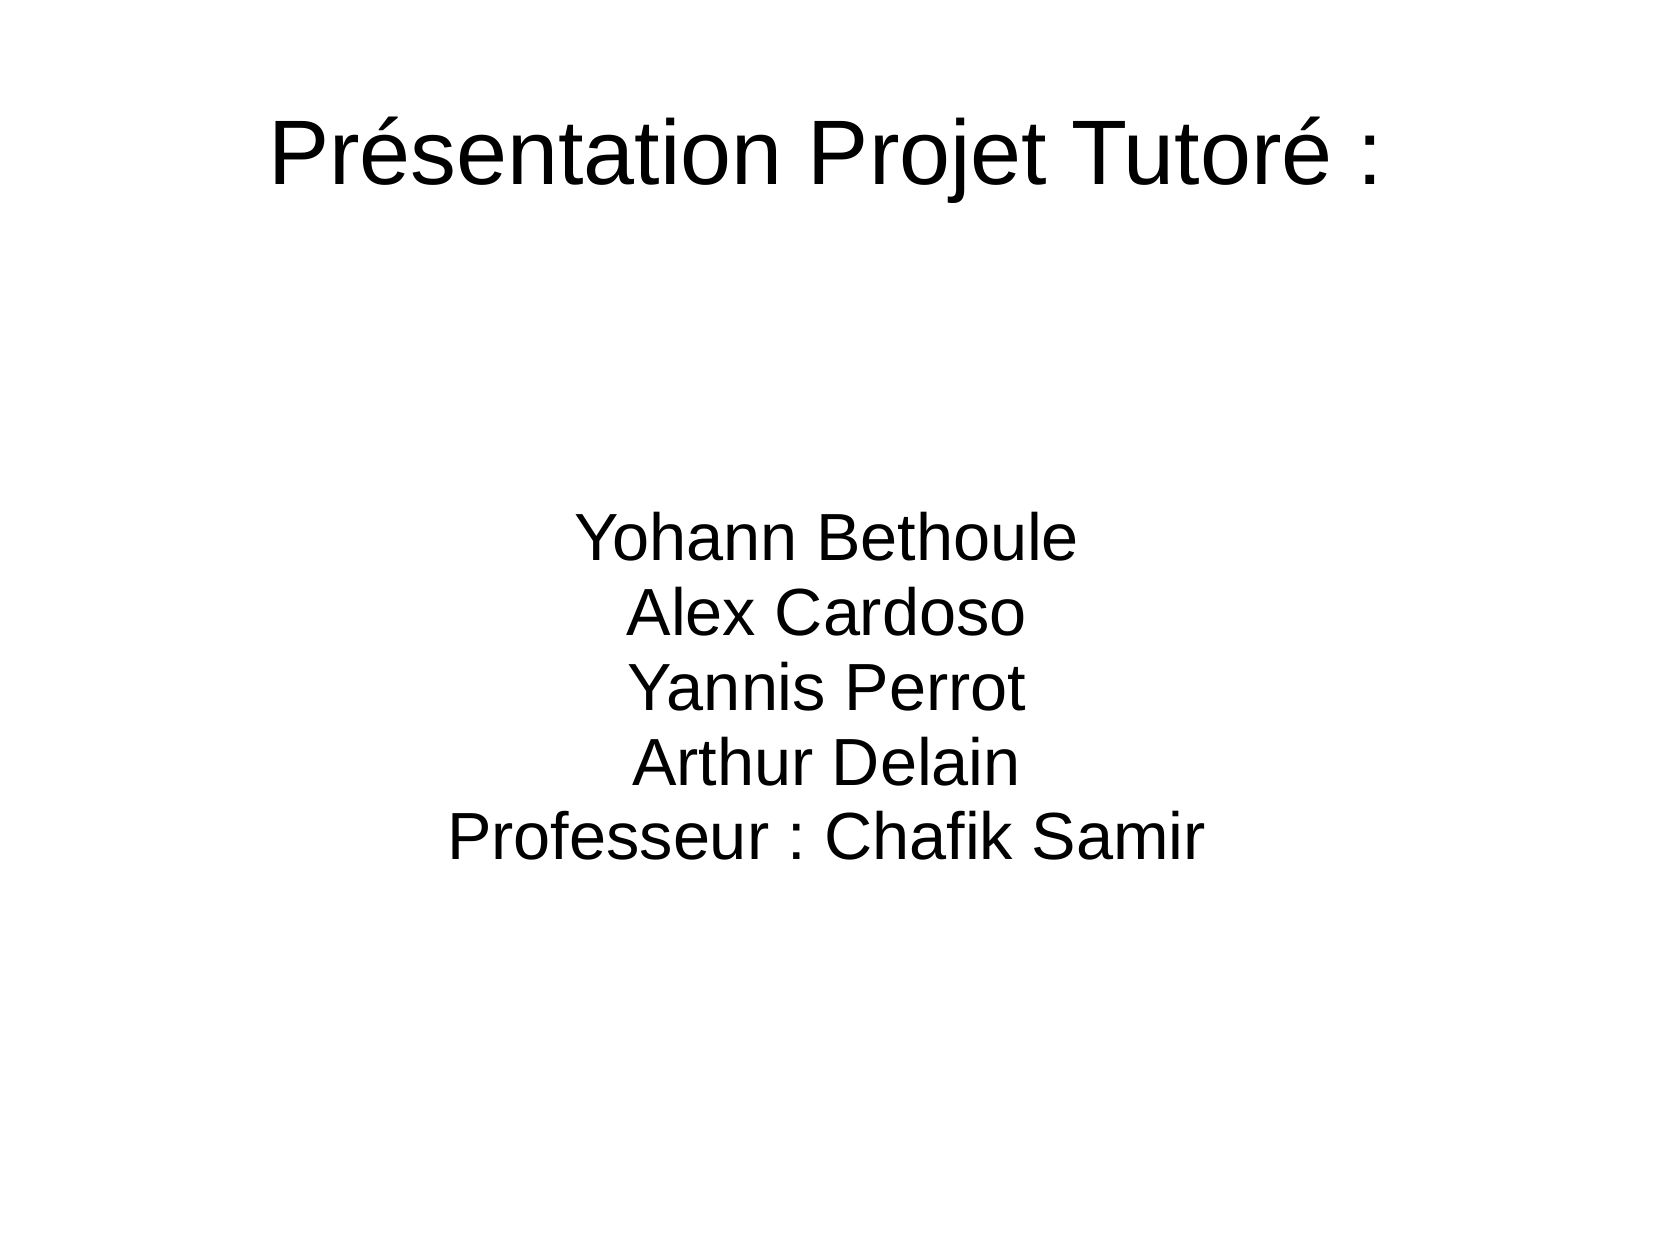

# Présentation Projet Tutoré :
Yohann Bethoule
Alex Cardoso
Yannis Perrot
Arthur Delain
Professeur : Chafik Samir